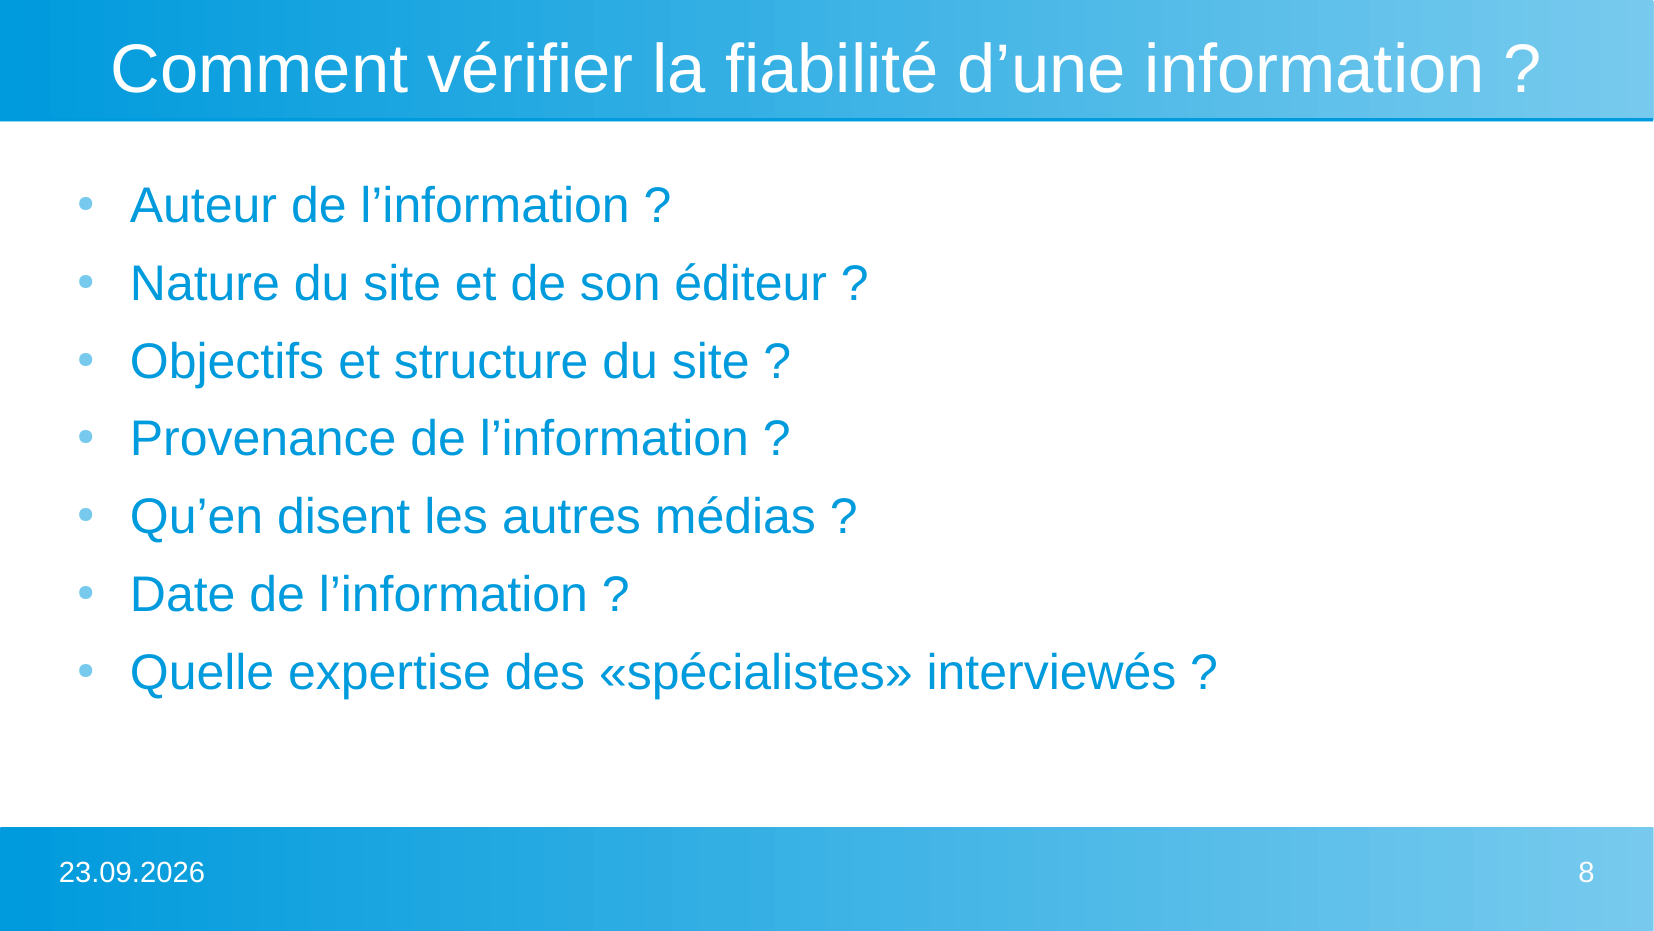

# Comment vérifier la fiabilité d’une information ?
Auteur de l’information ?
Nature du site et de son éditeur ?
Objectifs et structure du site ?
Provenance de l’information ?
Qu’en disent les autres médias ?
Date de l’information ?
Quelle expertise des «spécialistes» interviewés ?
8